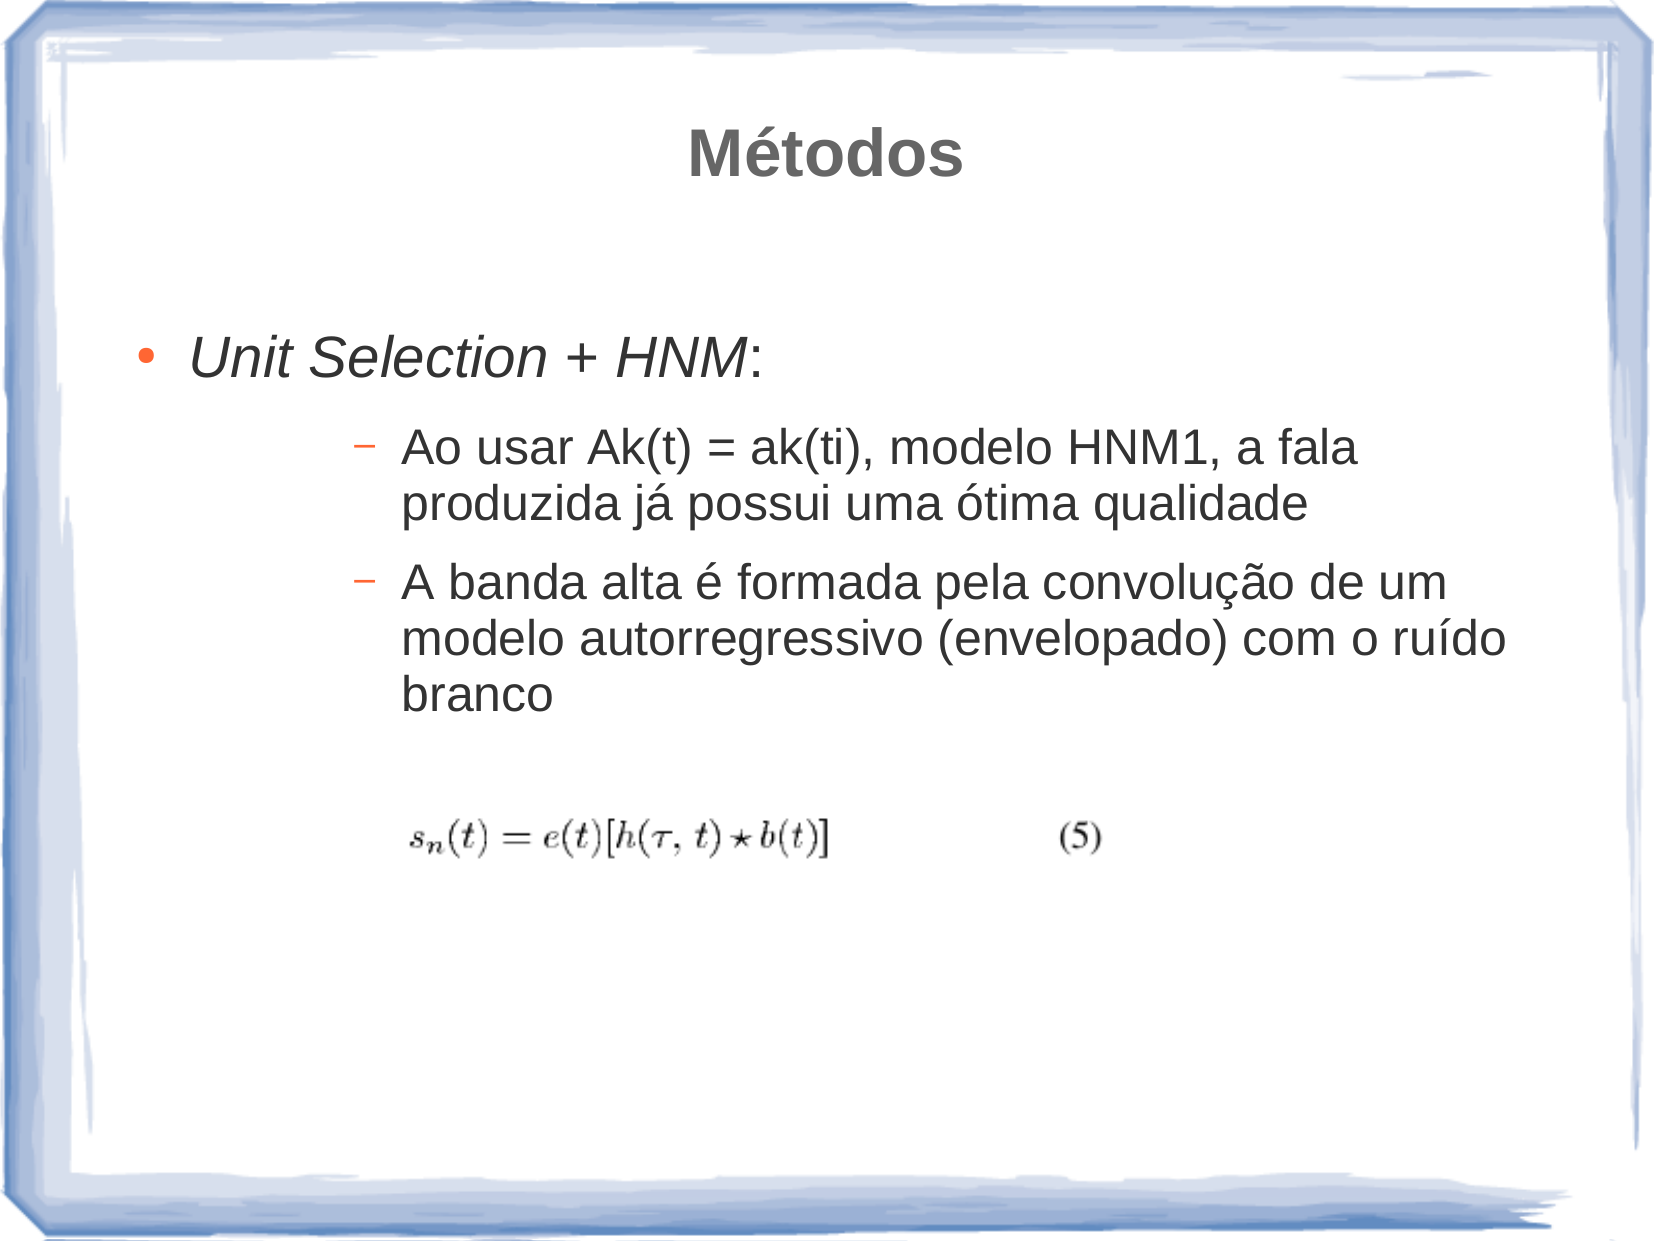

# Métodos
Unit Selection + HNM:
Ao usar Ak(t) = ak(ti), modelo HNM1, a fala produzida já possui uma ótima qualidade
A banda alta é formada pela convolução de um modelo autorregressivo (envelopado) com o ruído branco